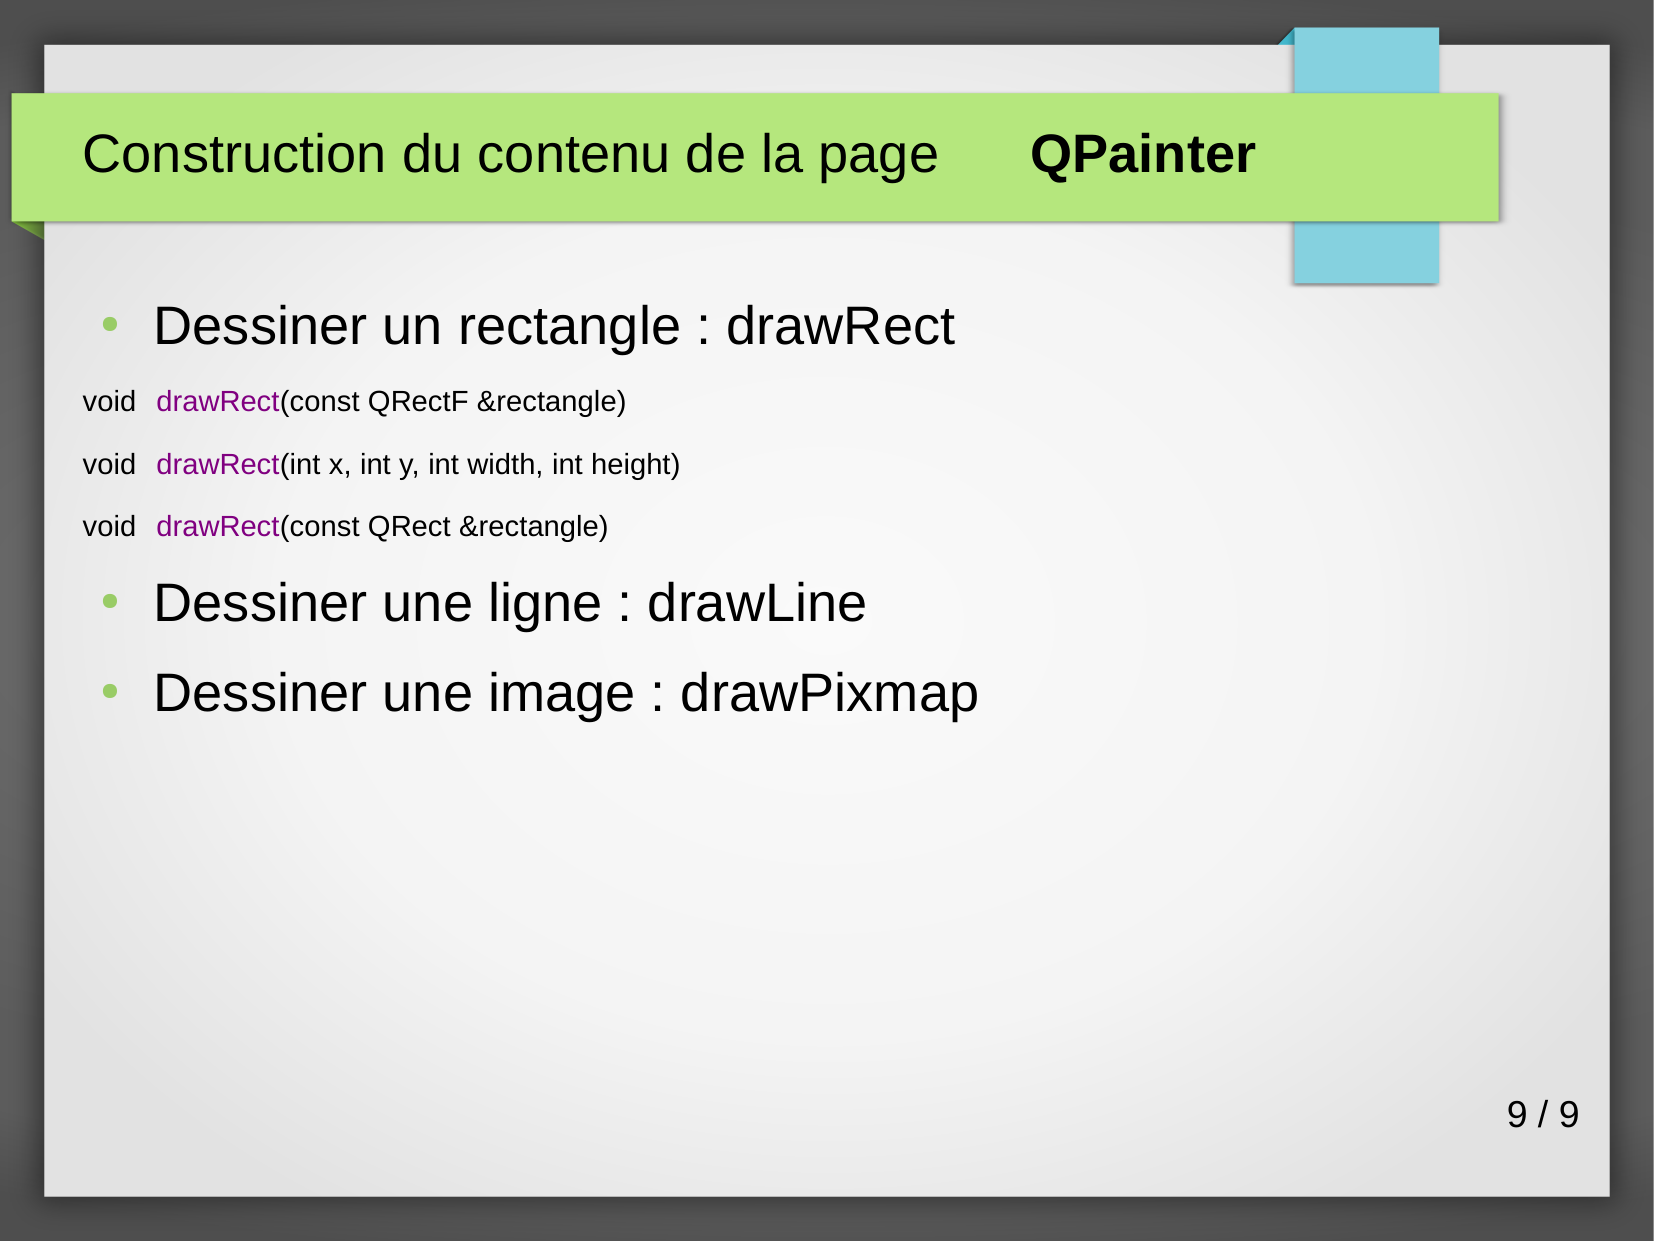

# Construction du contenu de la page QPainter
Dessiner un rectangle : drawRect
void 	drawRect(const QRectF &rectangle)
void 	drawRect(int x, int y, int width, int height)
void 	drawRect(const QRect &rectangle)
Dessiner une ligne : drawLine
Dessiner une image : drawPixmap